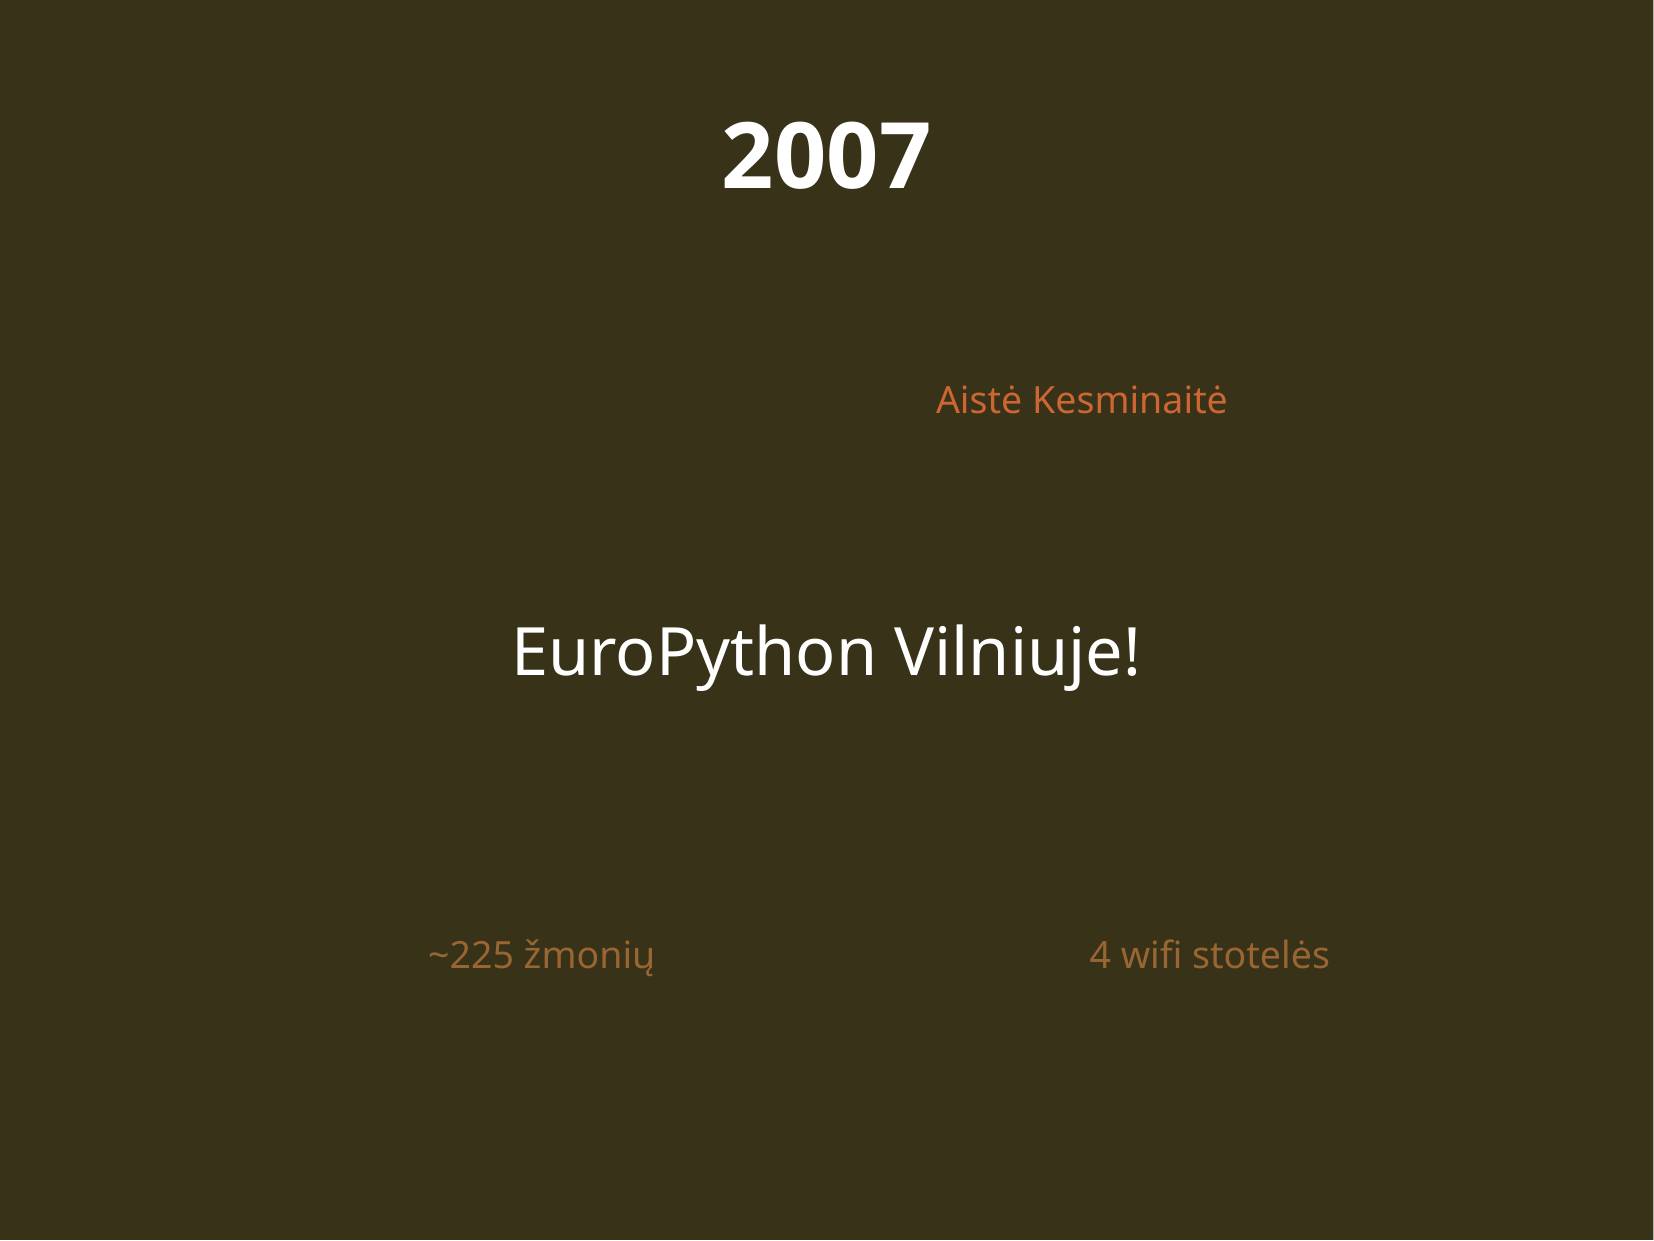

# 2007
EuroPython Vilniuje!
Aistė Kesminaitė
~225 žmonių
4 wifi stotelės